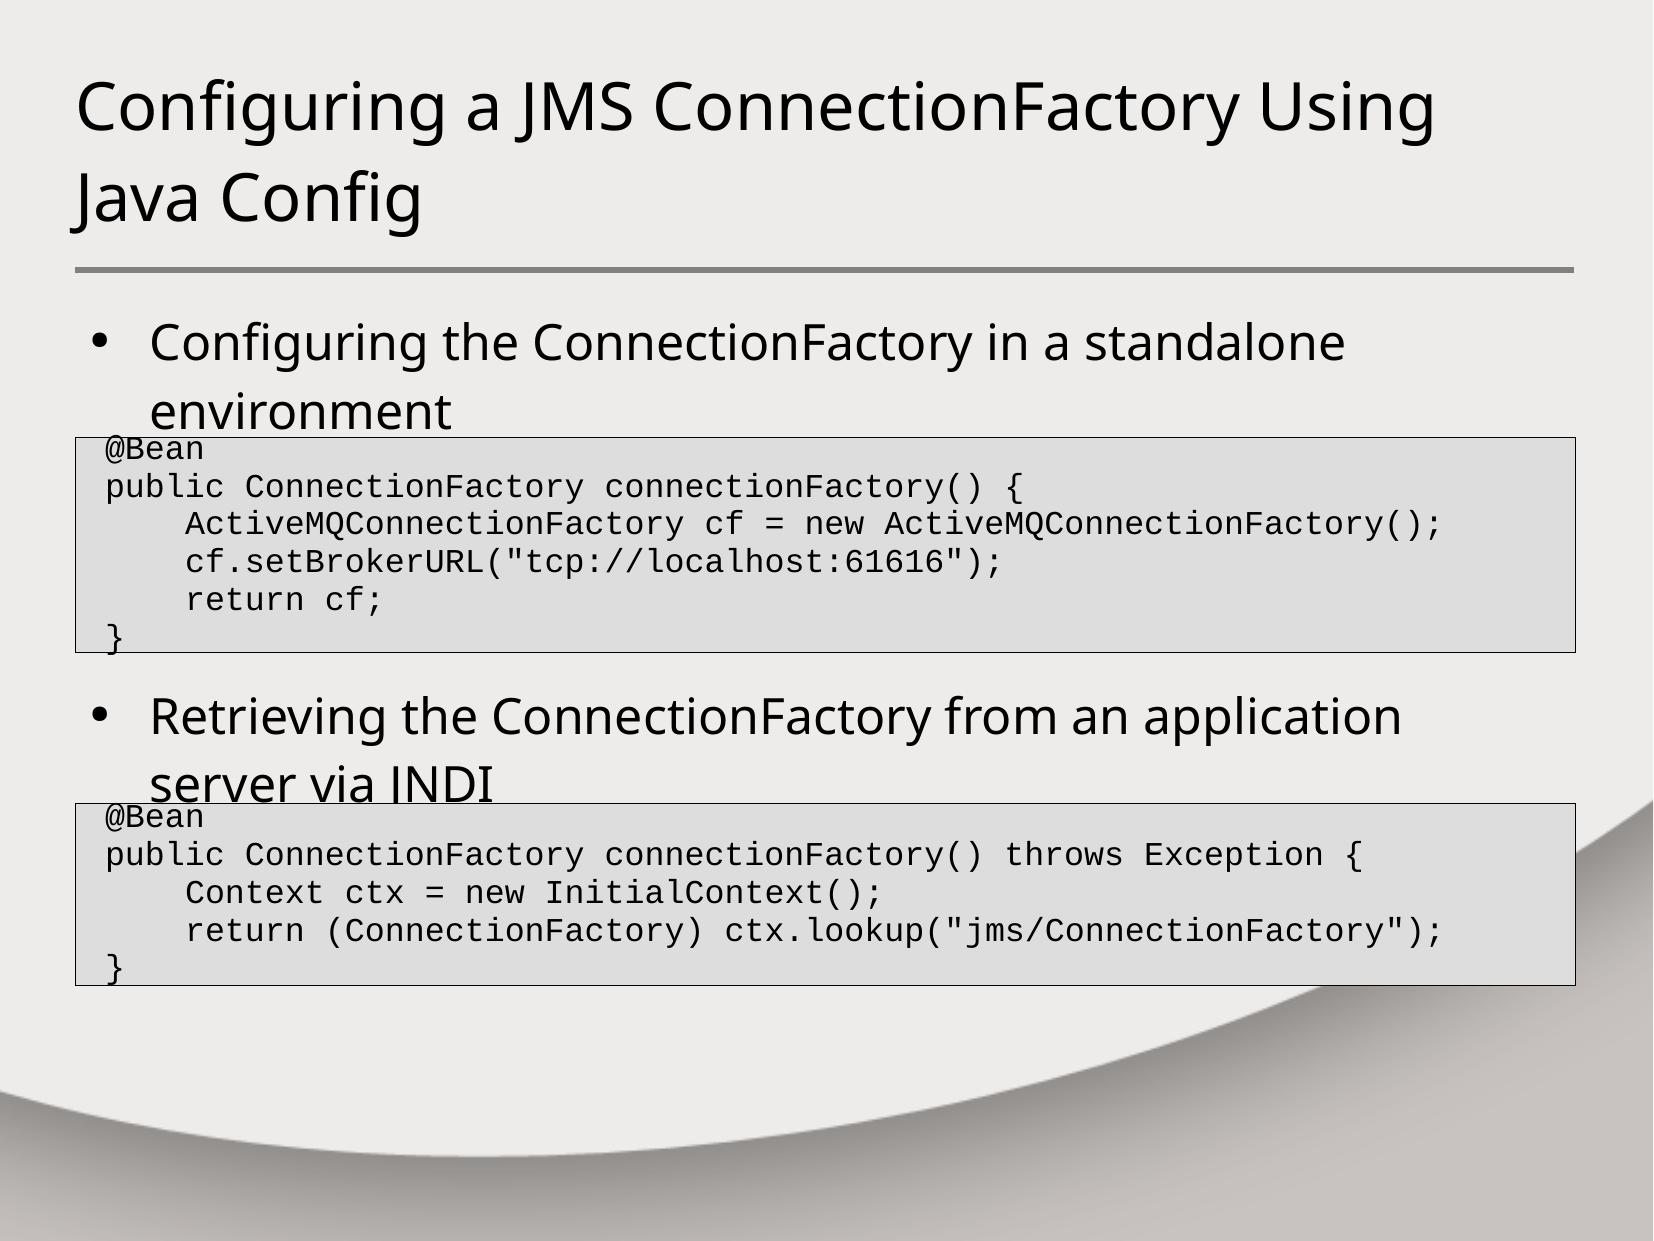

# Configuring a JMS ConnectionFactory Using Java Config
Configuring the ConnectionFactory in a standalone environment
Retrieving the ConnectionFactory from an application server via JNDI
@Bean
public ConnectionFactory connectionFactory() {
 ActiveMQConnectionFactory cf = new ActiveMQConnectionFactory();
 cf.setBrokerURL("tcp://localhost:61616");
 return cf;
}
@Bean
public ConnectionFactory connectionFactory() throws Exception {
 Context ctx = new InitialContext();
 return (ConnectionFactory) ctx.lookup("jms/ConnectionFactory");
}